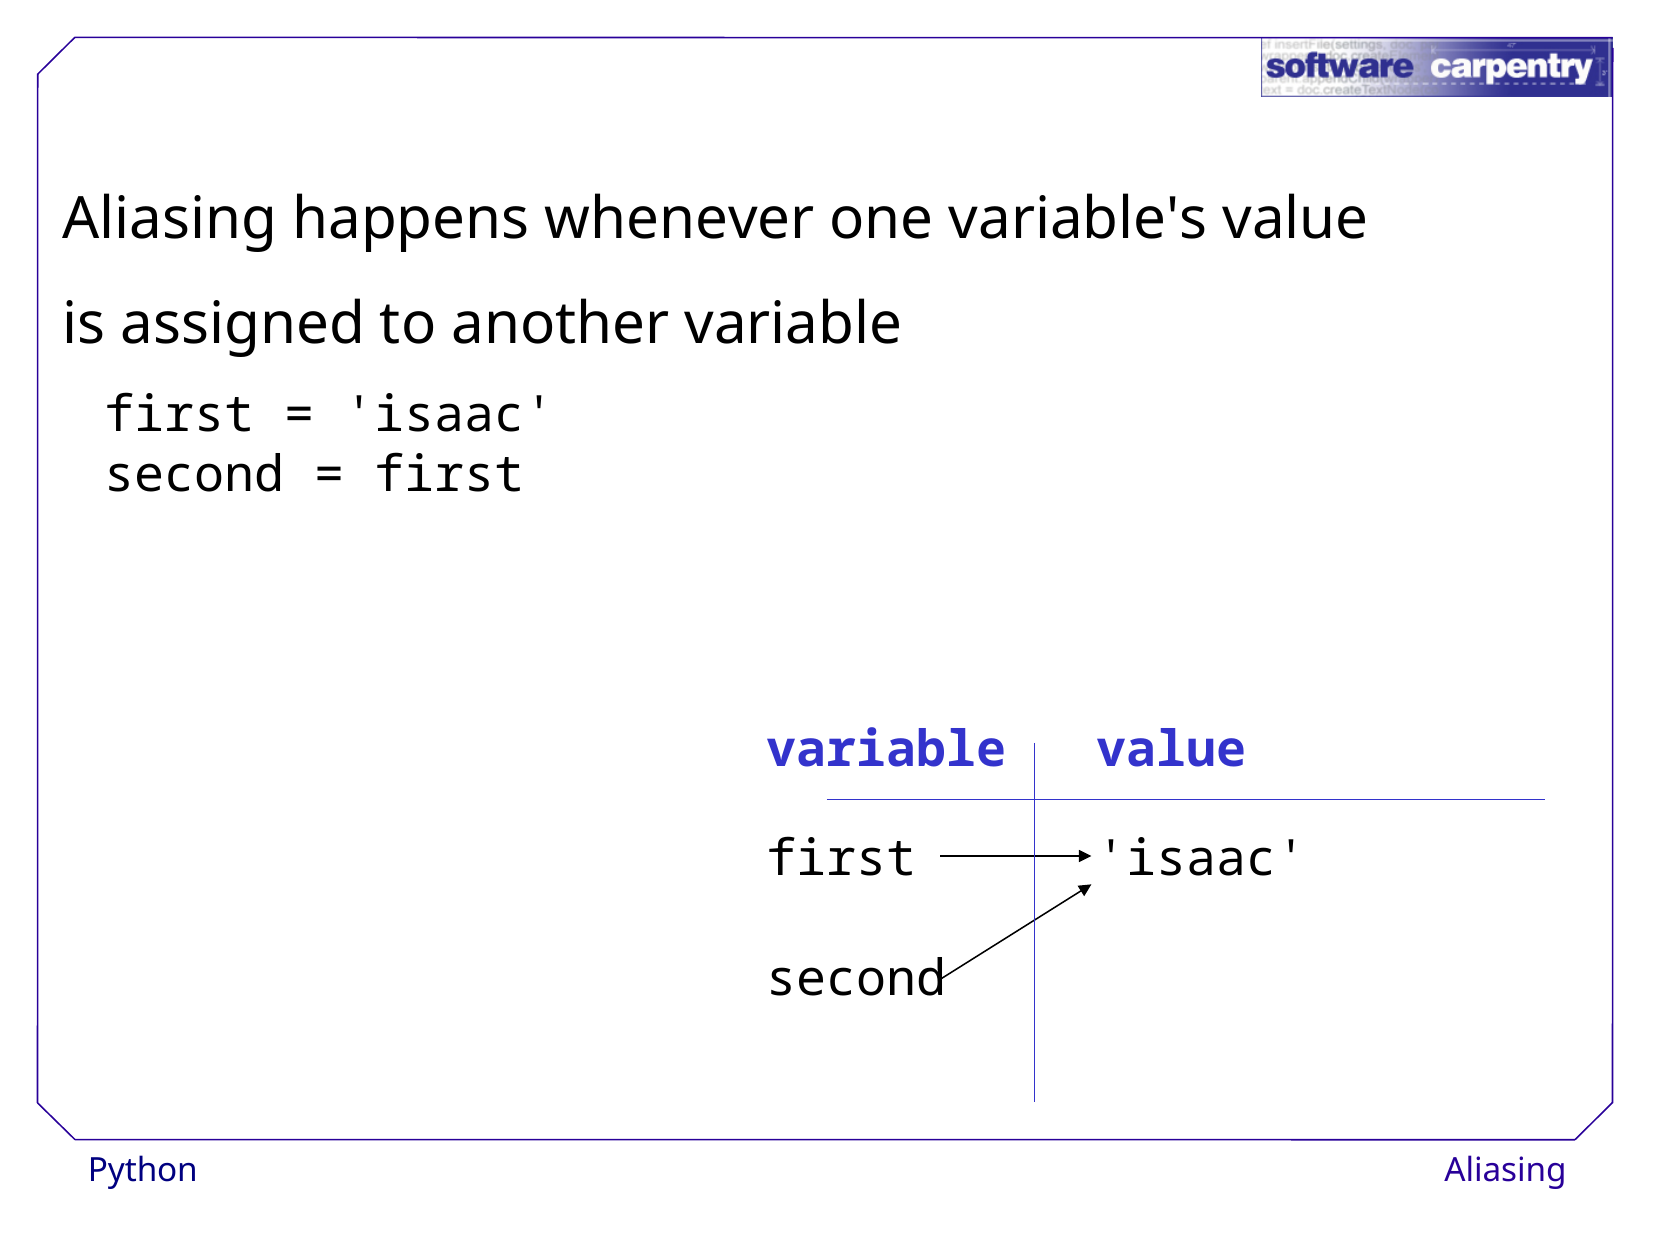

Aliasing happens whenever one variable's value
is assigned to another variable
first = 'isaac'
second = first
variable
value
'isaac'
first
second